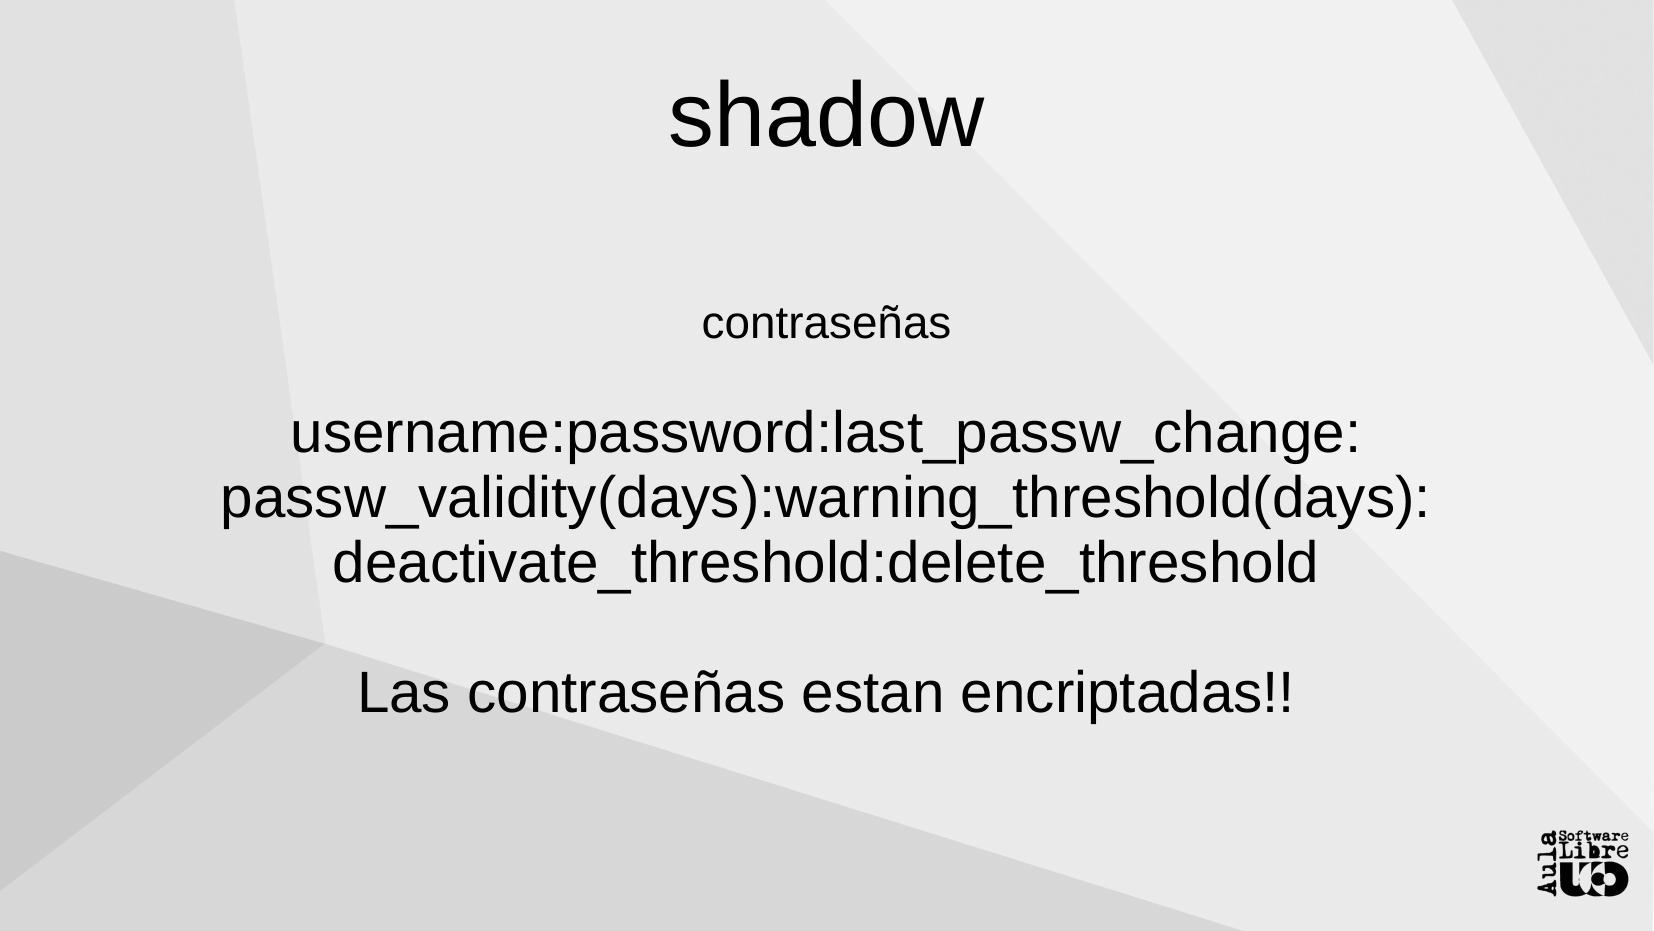

# shadow
contraseñas
username:password:last_passw_change:
passw_validity(days):warning_threshold(days):
deactivate_threshold:delete_threshold
Las contraseñas estan encriptadas!!